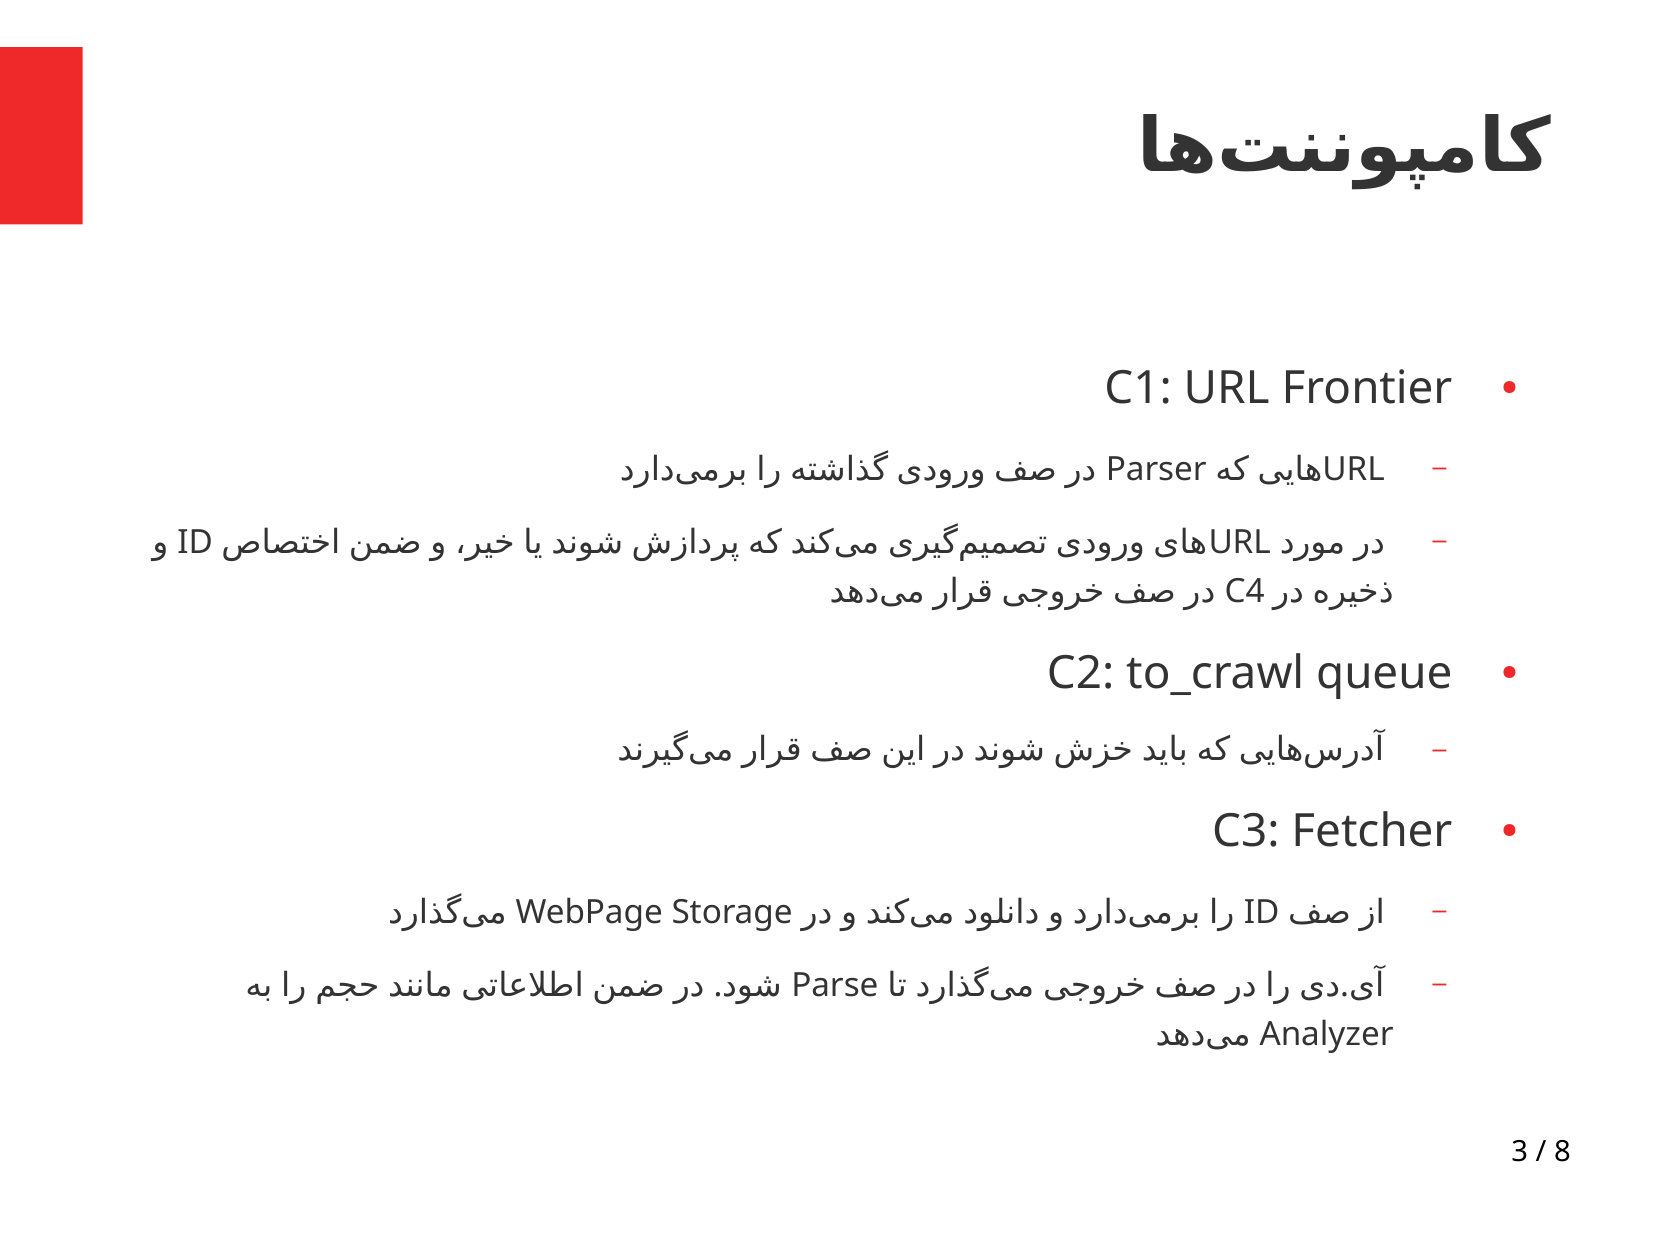

# کامپوننت‌ها
 C1: URL Frontier
 URLهایی که Parser در صف ورودی گذاشته را برمی‌دارد
 در مورد URLهای ورودی تصمیم‌گیری می‌کند که پردازش شوند یا خیر، و ضمن اختصاص ID و ذخیره در C4 در صف خروجی قرار می‌دهد
 C2: to_crawl queue
 آدرس‌هایی که باید خزش شوند در این صف قرار می‌گیرند
 C3: Fetcher
 از صف ID را برمی‌دارد و دانلود می‌کند و در WebPage Storage می‌گذارد
 آی.دی را در صف خروجی می‌گذارد تا Parse شود. در ضمن اطلاعاتی مانند حجم را به Analyzer می‌دهد
3